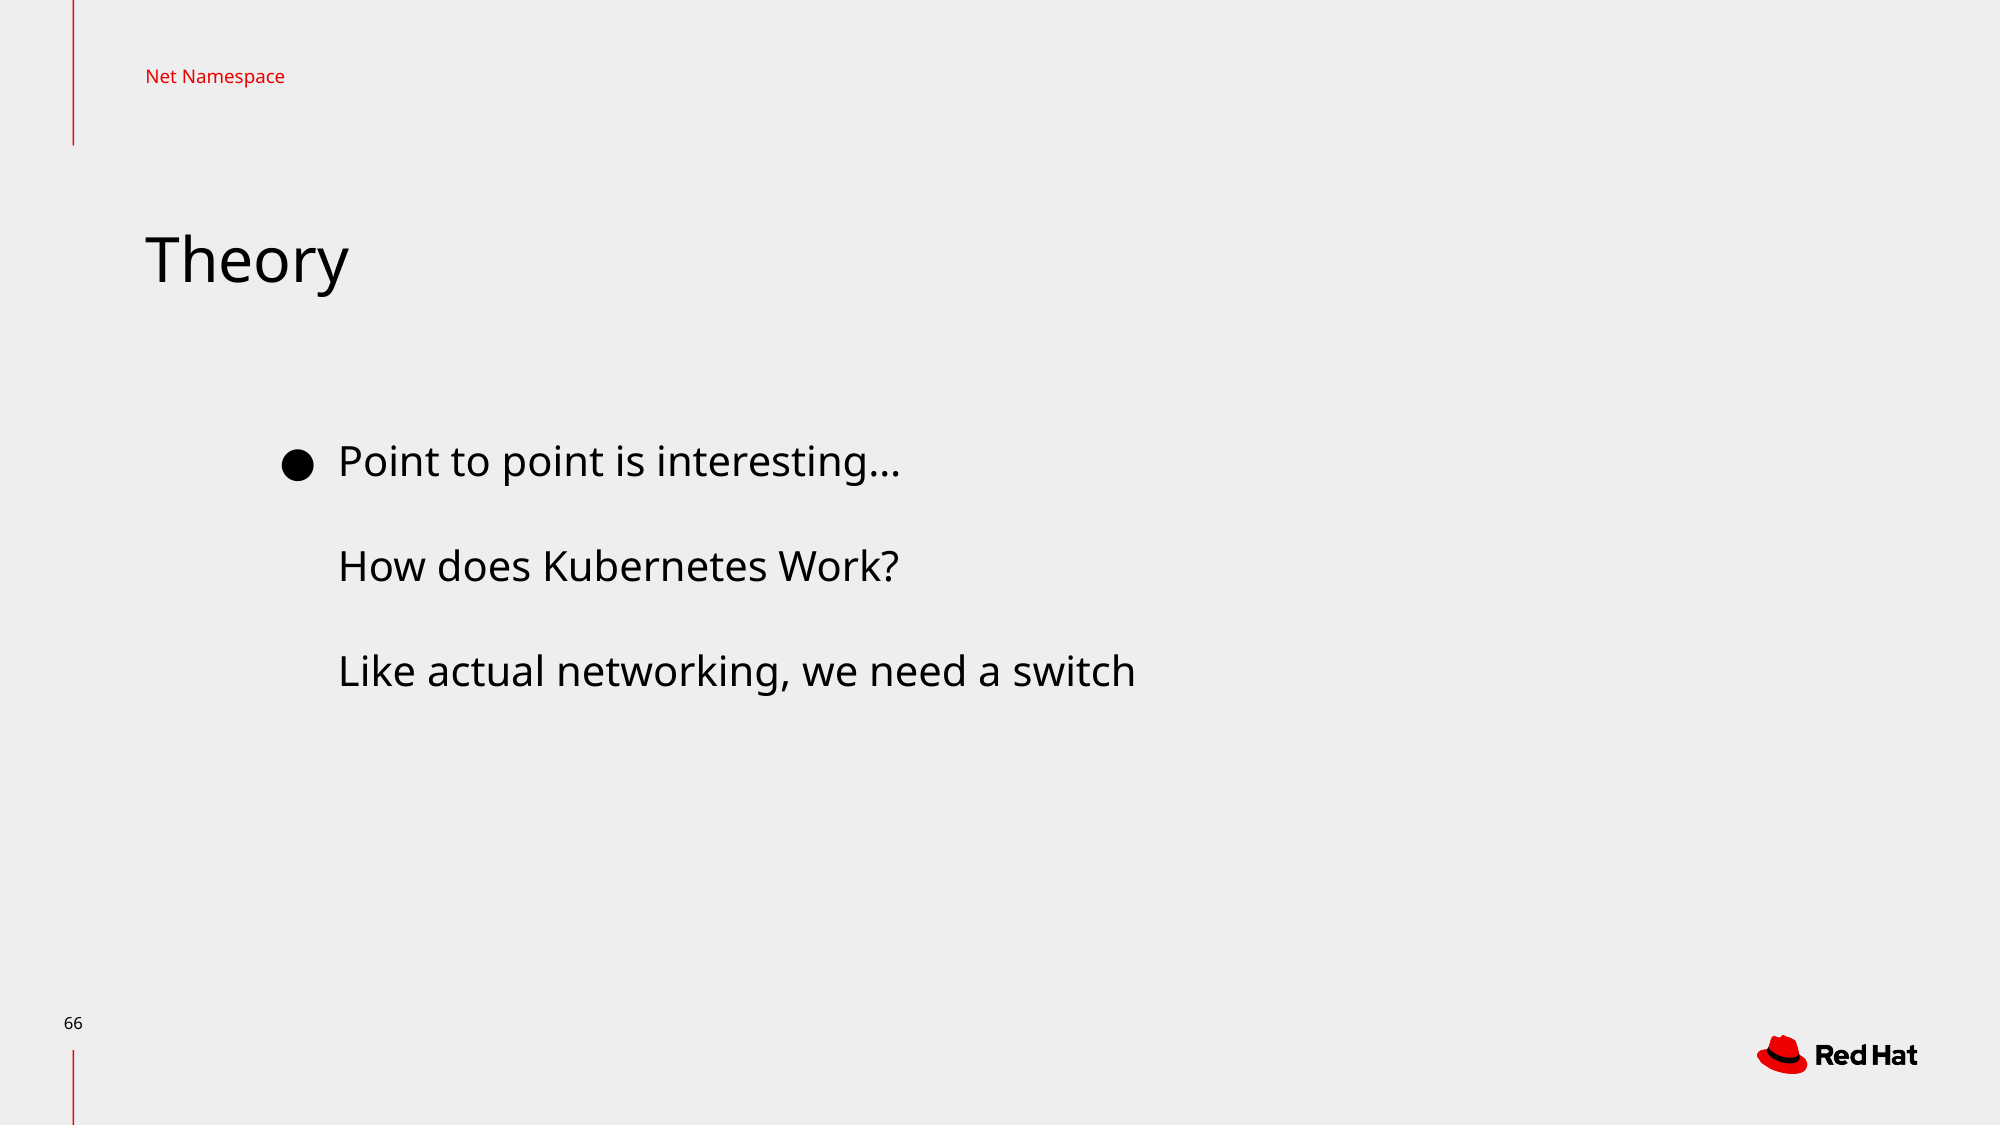

# Net Namespace
Theory
Point to point is interesting…
How does Kubernetes Work?
Like actual networking, we need a switch